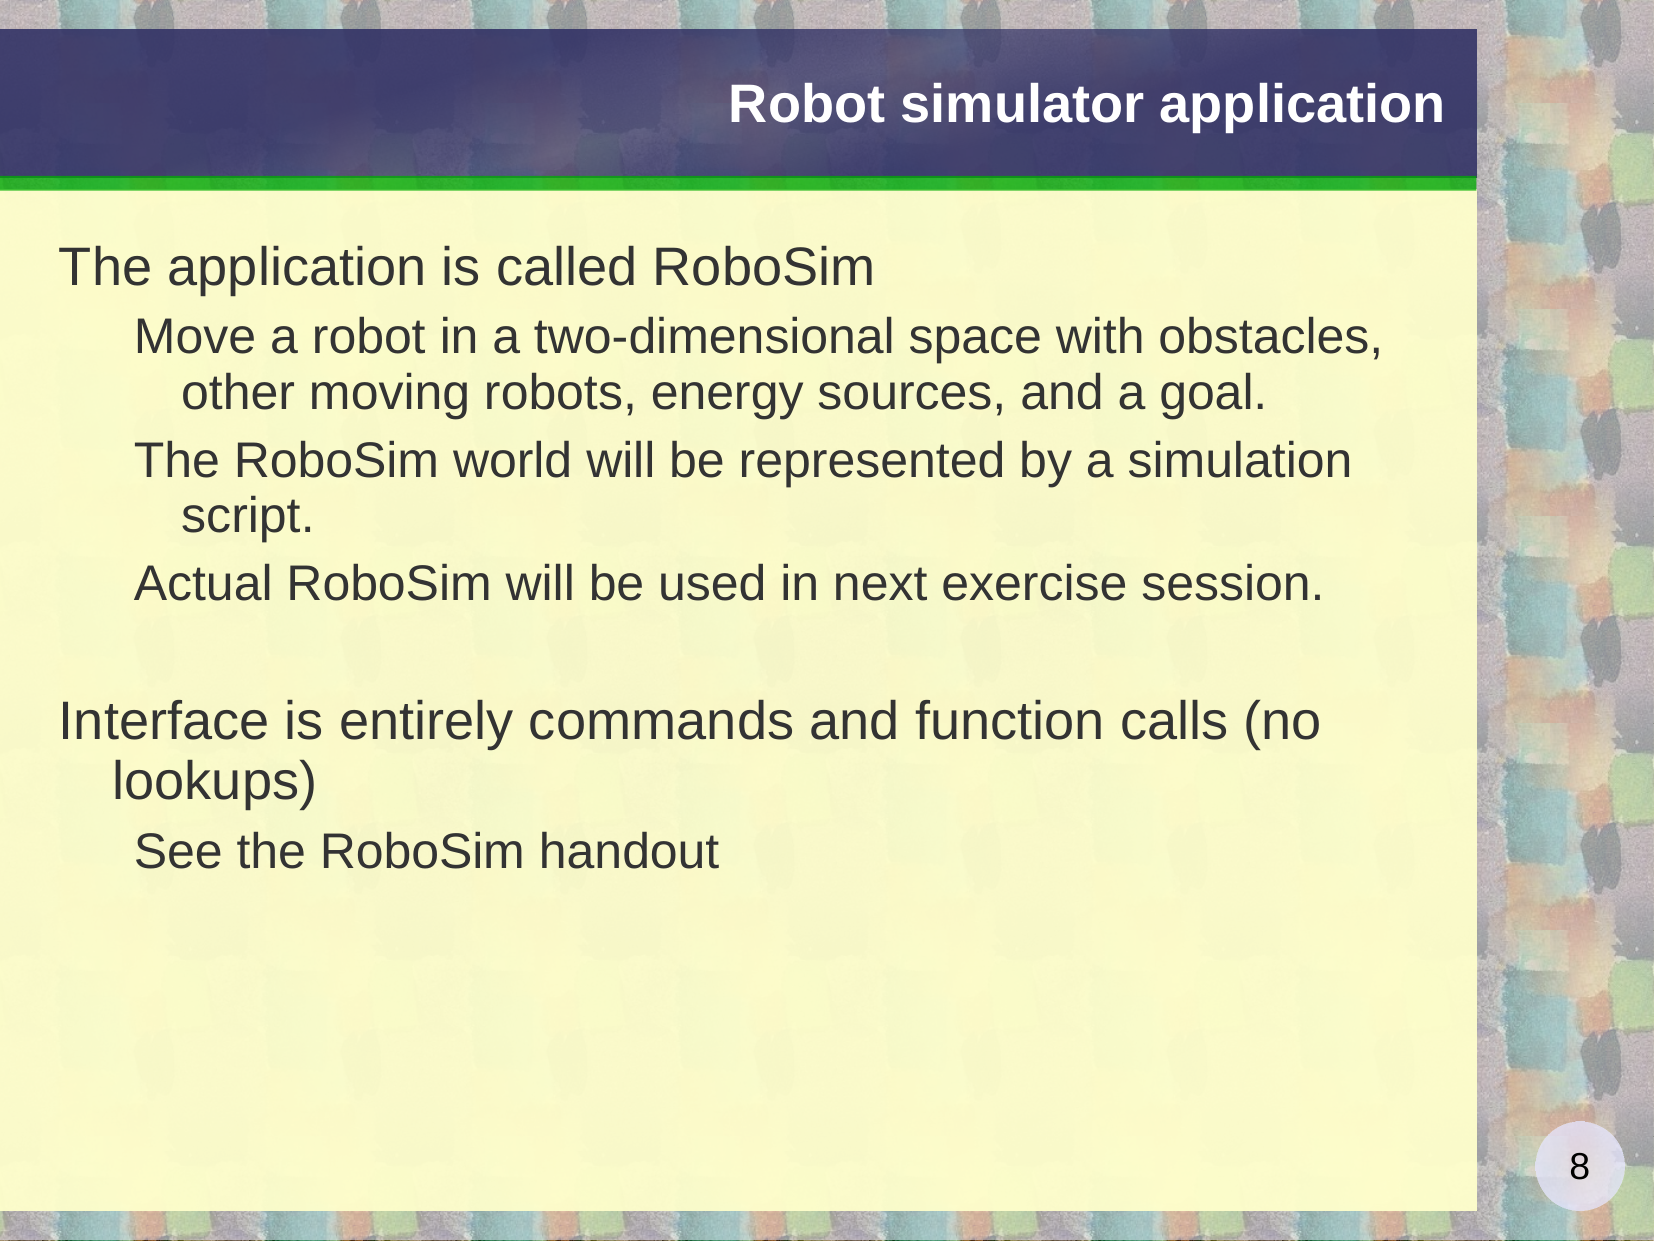

# Robot simulator application
The application is called RoboSim
Move a robot in a two-dimensional space with obstacles, other moving robots, energy sources, and a goal.
The RoboSim world will be represented by a simulation script.
Actual RoboSim will be used in next exercise session.
Interface is entirely commands and function calls (no lookups)
See the RoboSim handout